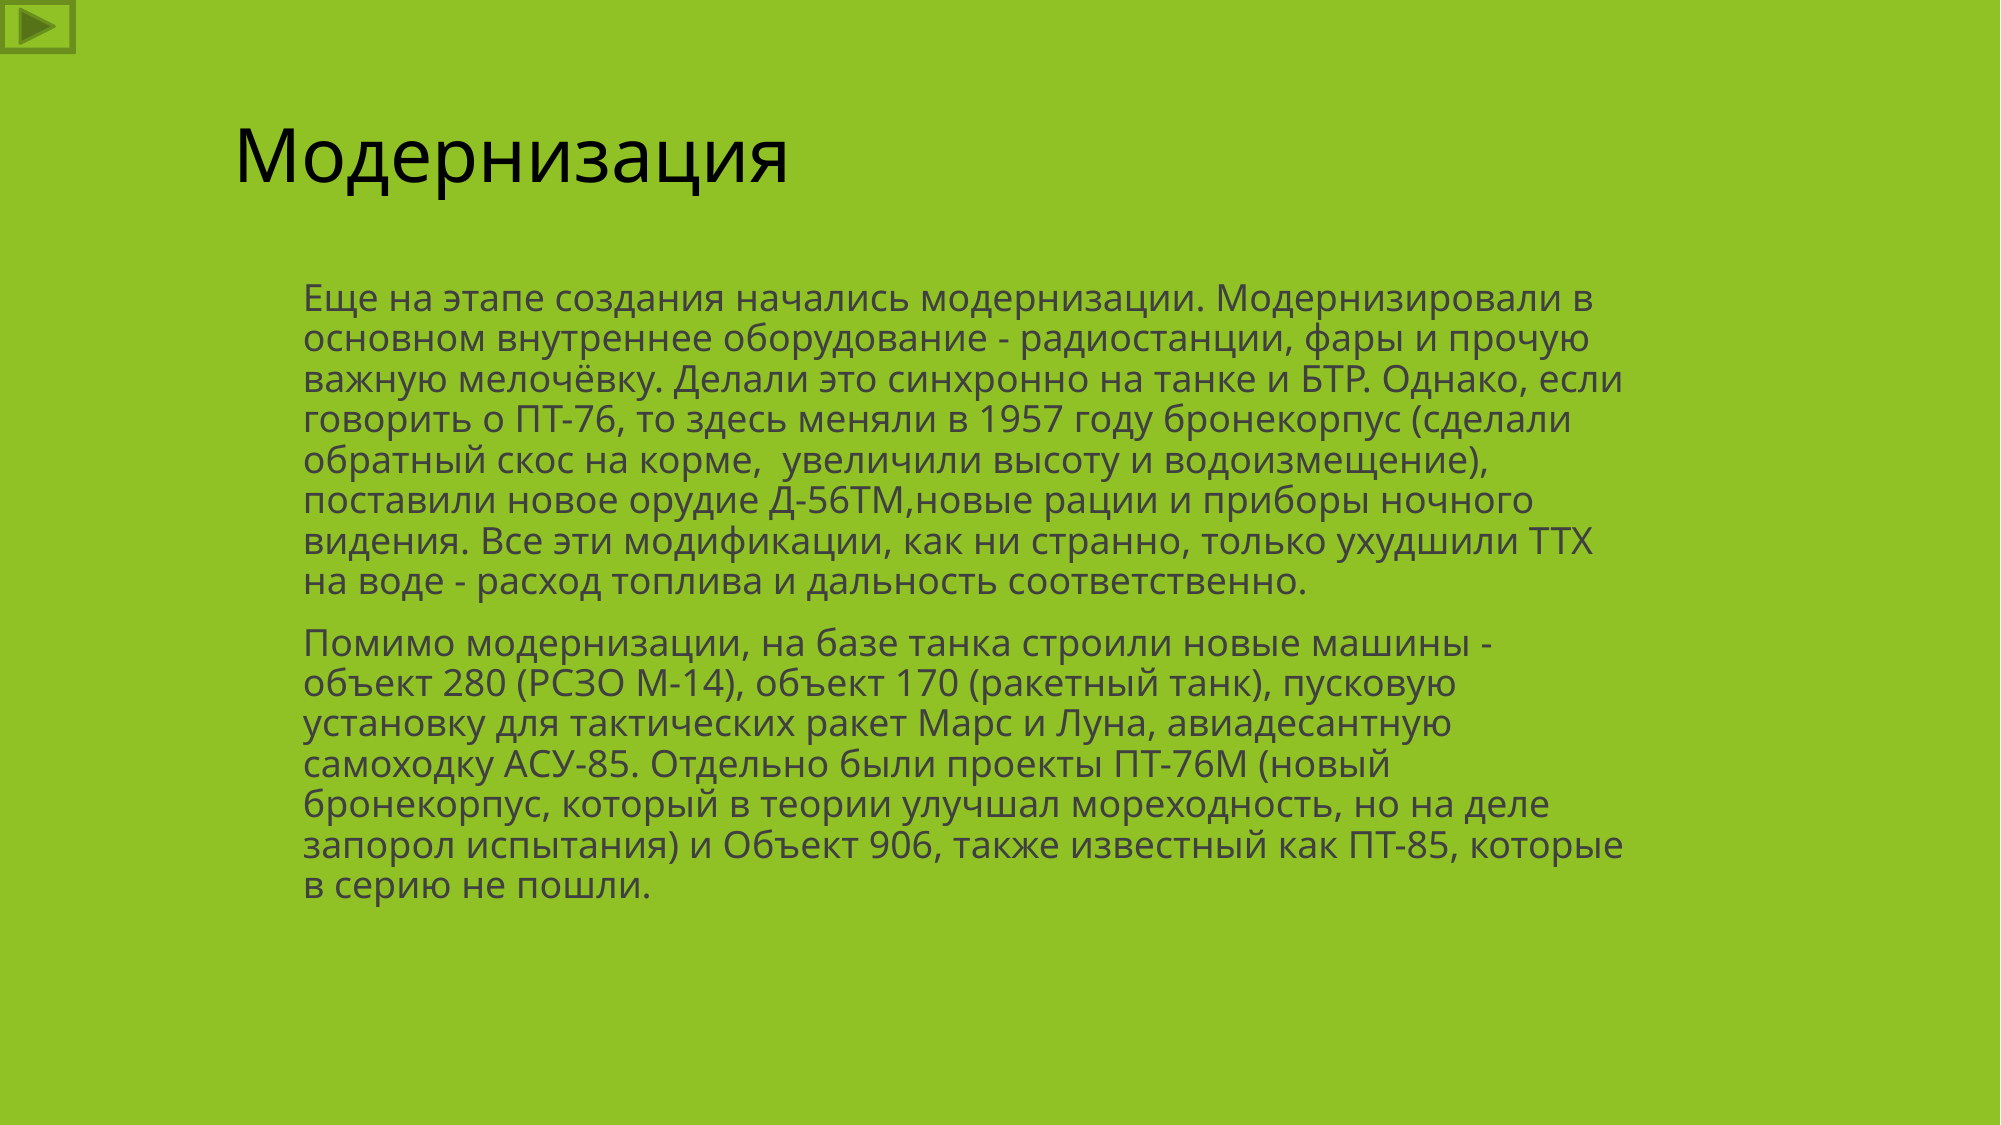

# Модернизация
Еще на этапе создания начались модернизации. Модернизировали в основном внутреннее оборудование - радиостанции, фары и прочую важную мелочёвку. Делали это синхронно на танке и БТР. Однако, если говорить о ПТ-76, то здесь меняли в 1957 году бронекорпус (сделали обратный скос на корме,  увеличили высоту и водоизмещение), поставили новое орудие Д-56ТМ,новые рации и приборы ночного видения. Все эти модификации, как ни странно, только ухудшили ТТХ на воде - расход топлива и дальность соответственно.
Помимо модернизации, на базе танка строили новые машины - объект 280 (РСЗО М-14), объект 170 (ракетный танк), пусковую установку для тактических ракет Марс и Луна, авиадесантную самоходку АСУ-85. Отдельно были проекты ПТ-76М (новый бронекорпус, который в теории улучшал мореходность, но на деле запорол испытания) и Объект 906, также известный как ПТ-85, которые в серию не пошли.